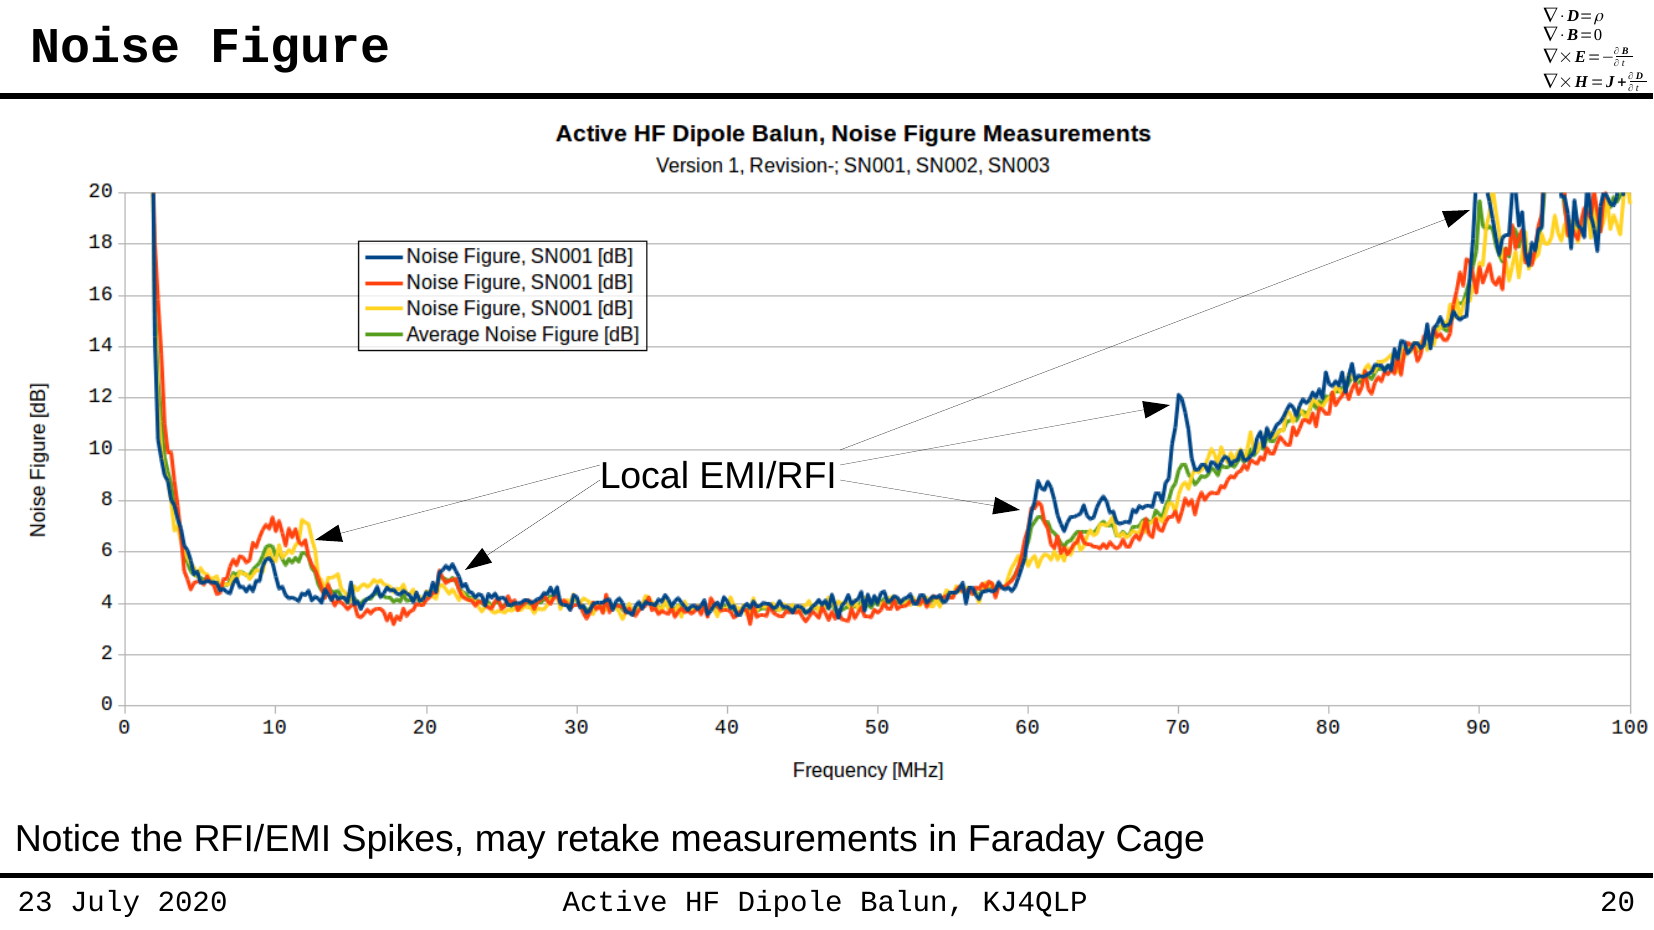

# Noise Figure
Local EMI/RFI
Notice the RFI/EMI Spikes, may retake measurements in Faraday Cage
23 July 2020
Active HF Dipole Balun, KJ4QLP
20